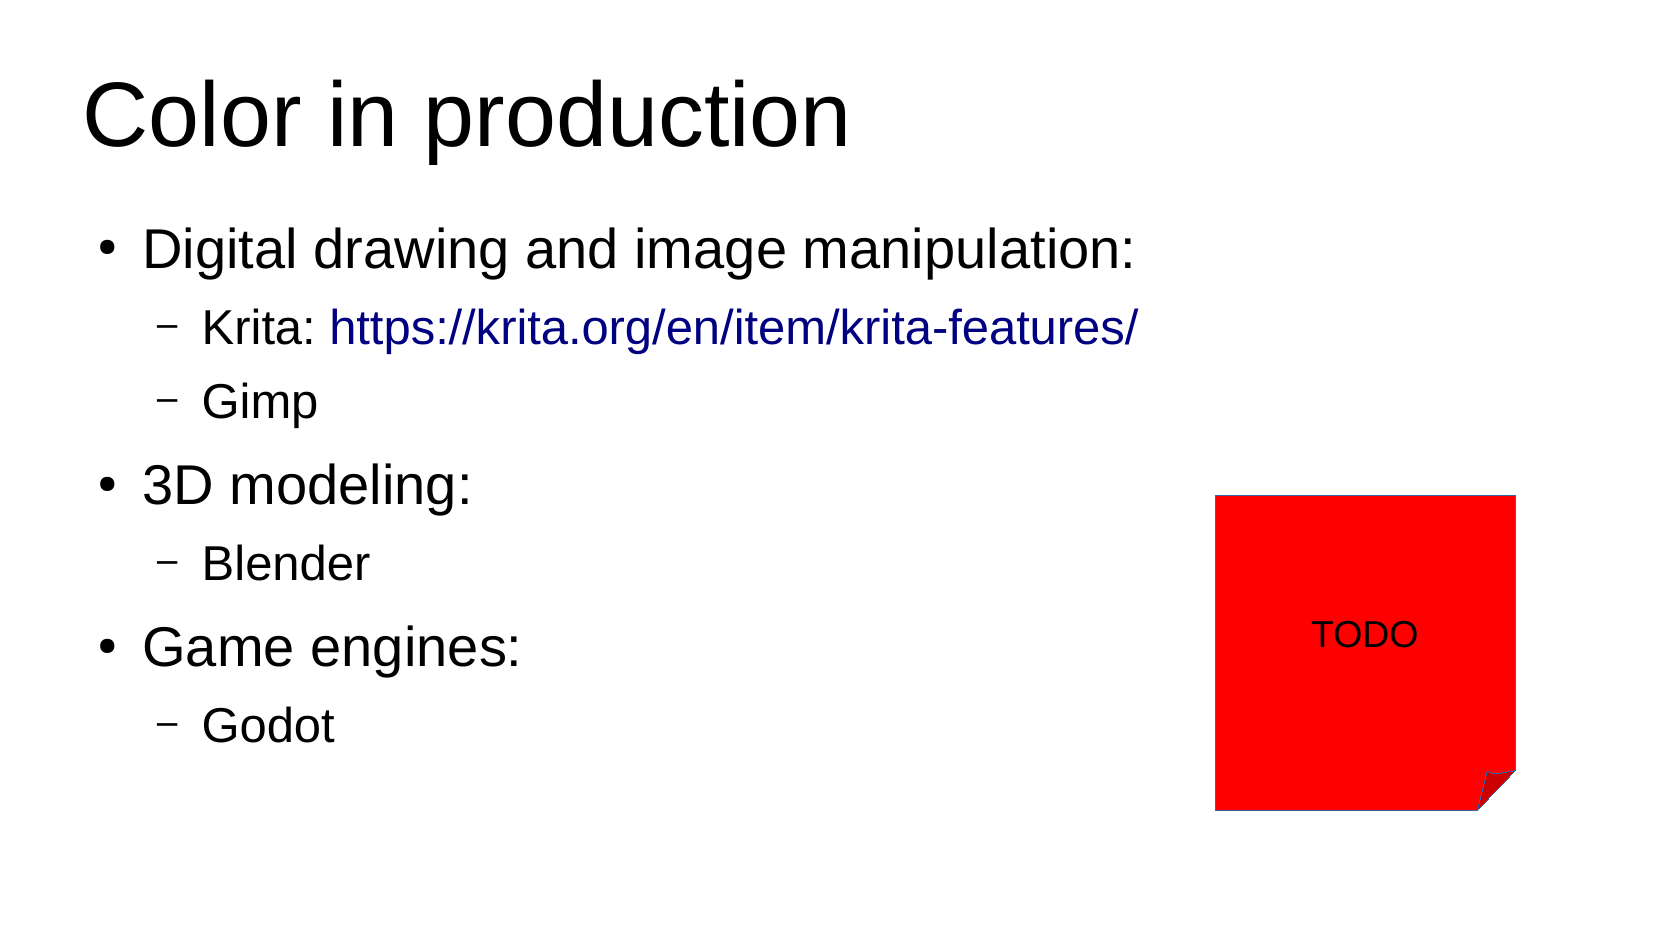

# Color in production
Digital drawing and image manipulation:
Krita: https://krita.org/en/item/krita-features/
Gimp
3D modeling:
Blender
Game engines:
Godot
TODO